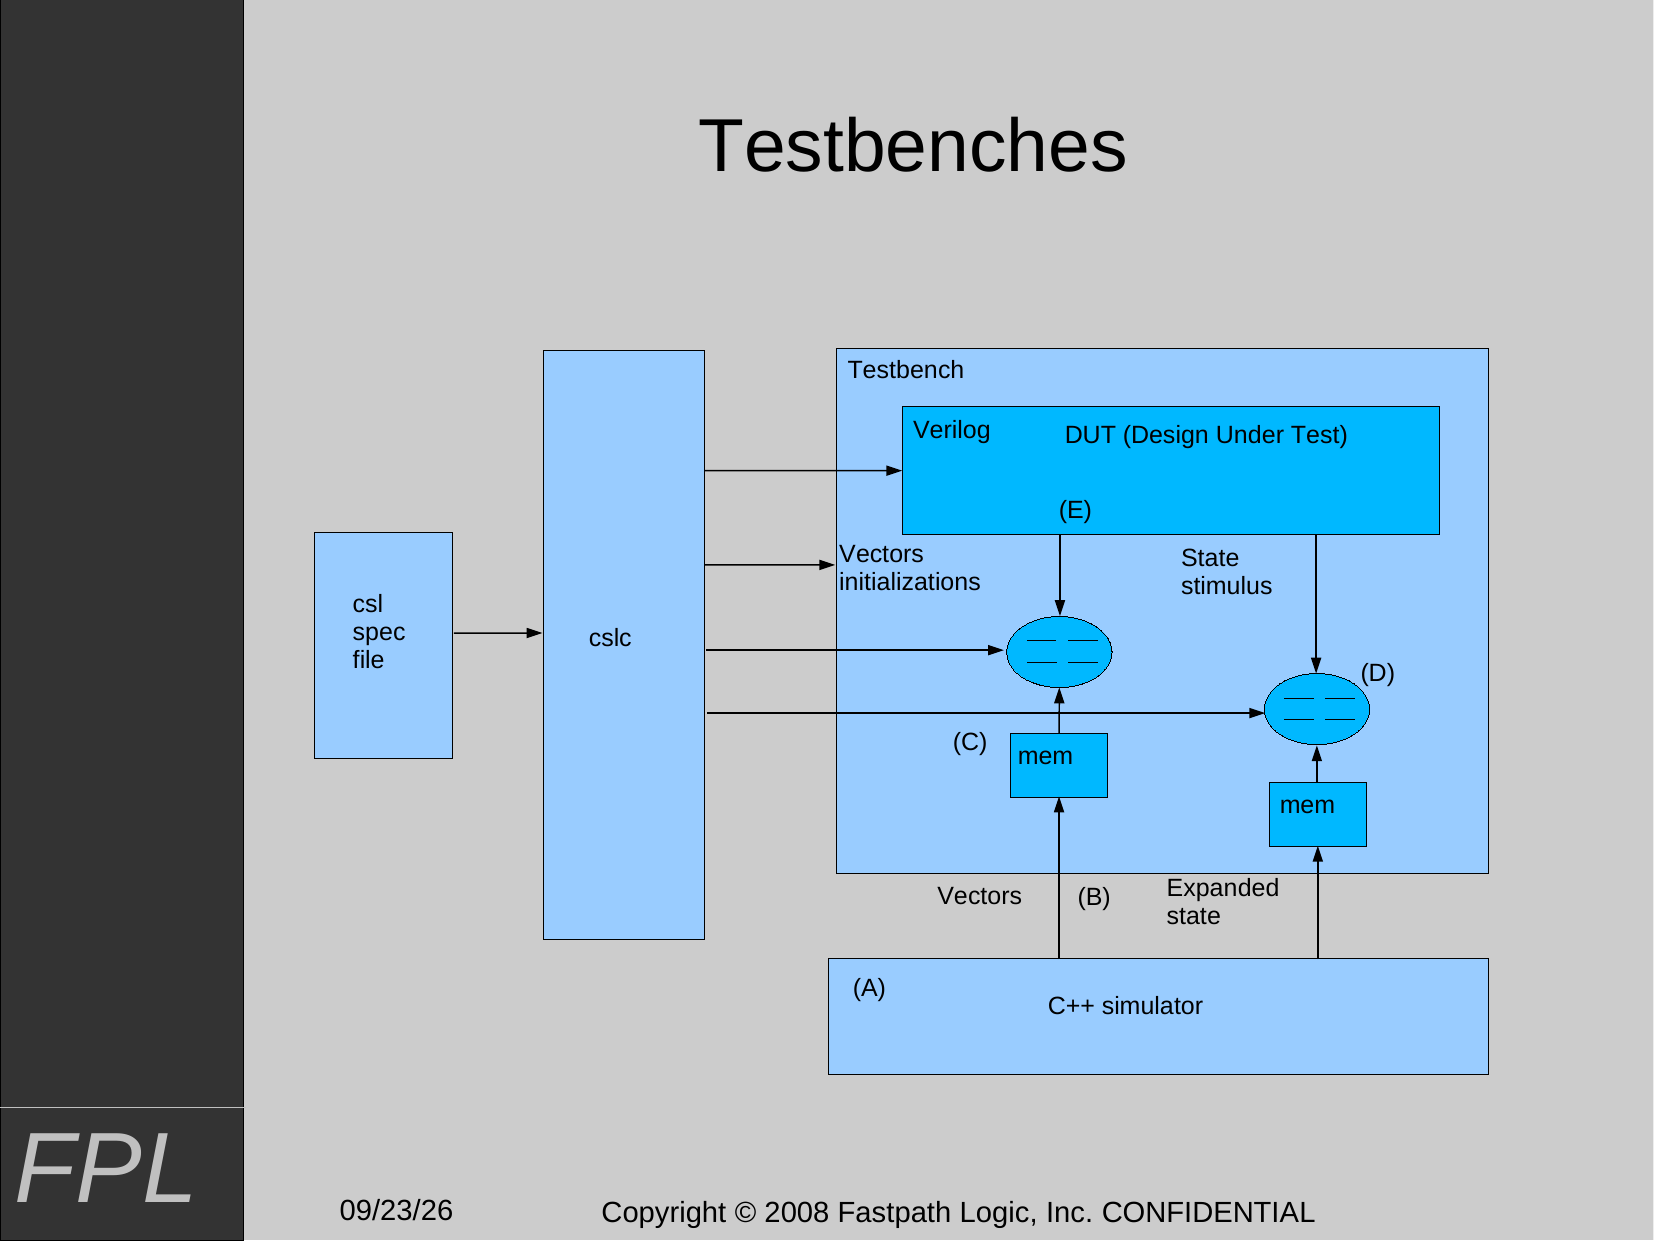

# Testbenches
Testbench
Verilog
DUT (Design Under Test)
(E)
Vectors initializations
State stimulus
csl spec file
cslc
(D)
(C)
mem
mem
Expanded state
Vectors
(B)
(A)
C++ simulator
Copyright Fastpath Logic Inc. @2007